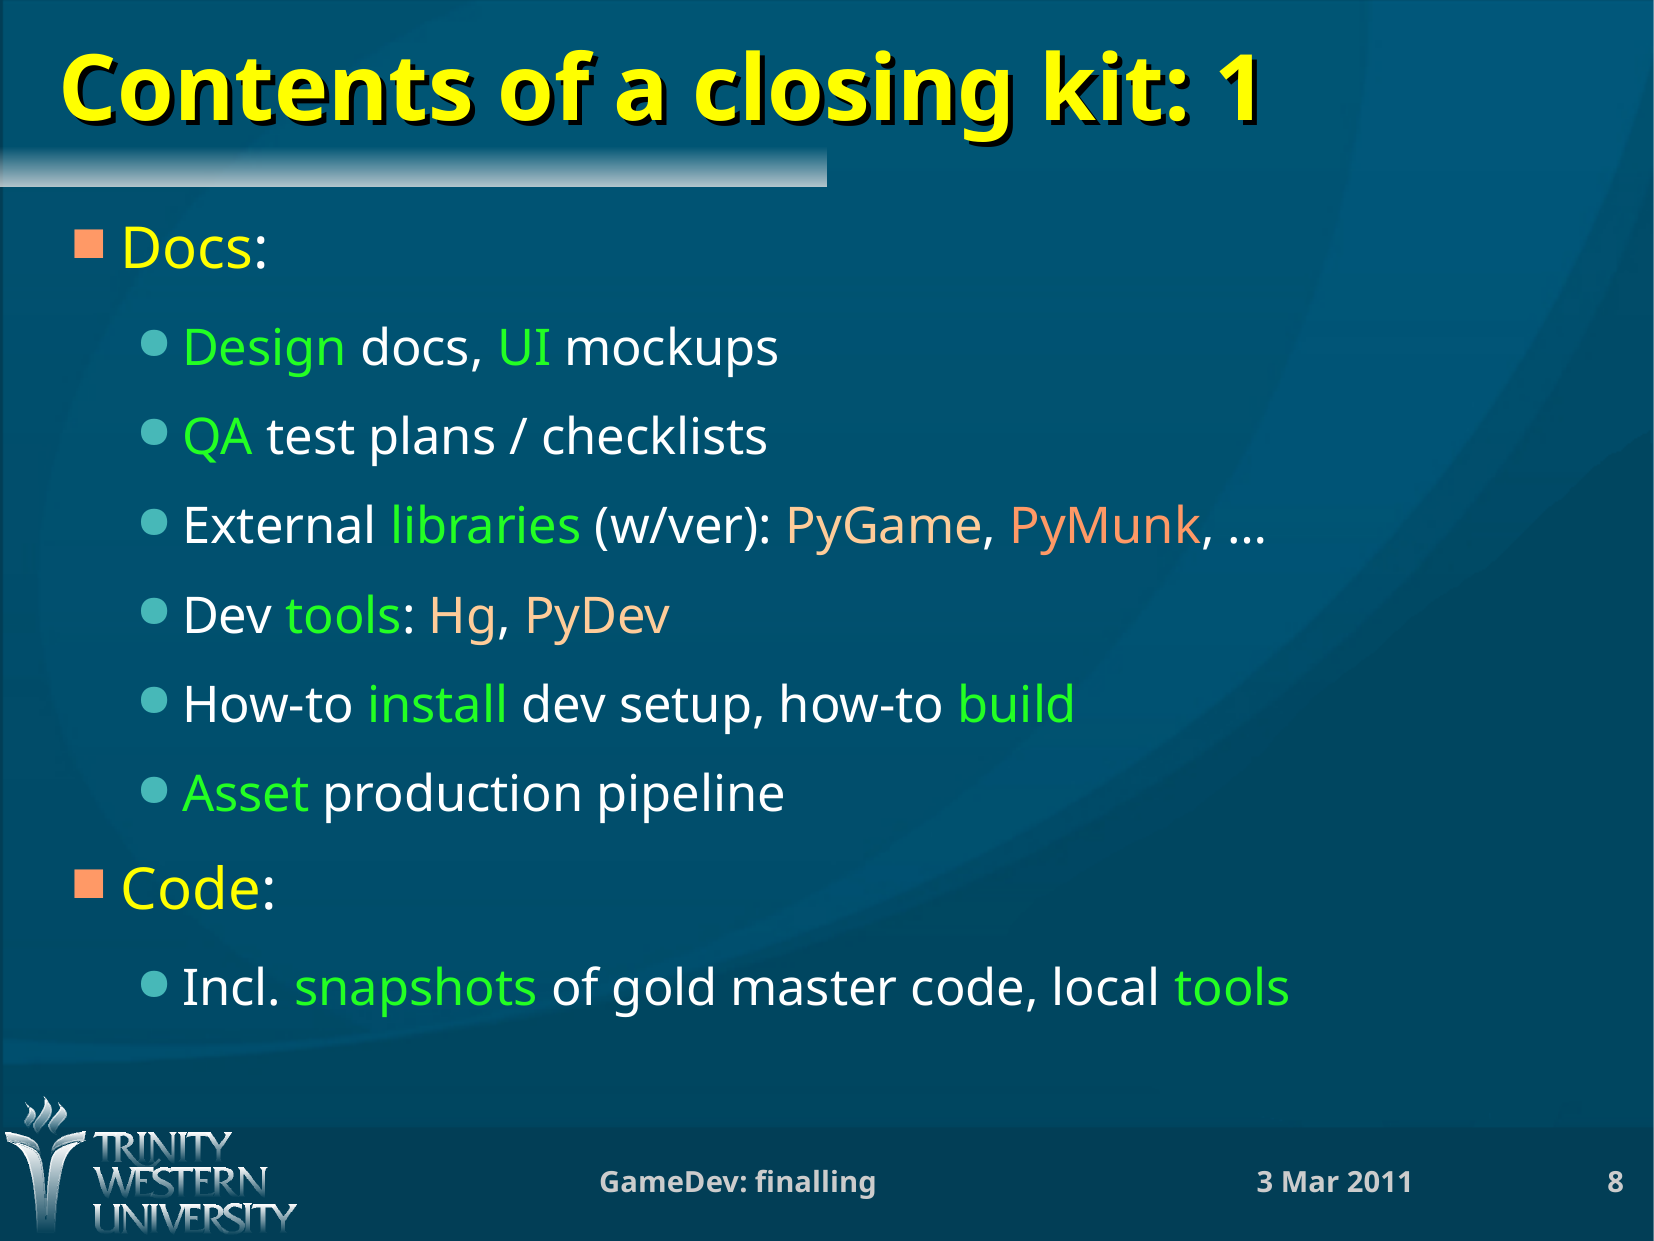

# Contents of a closing kit: 1
Docs:
Design docs, UI mockups
QA test plans / checklists
External libraries (w/ver): PyGame, PyMunk, …
Dev tools: Hg, PyDev
How-to install dev setup, how-to build
Asset production pipeline
Code:
Incl. snapshots of gold master code, local tools
GameDev: finalling
3 Mar 2011
8